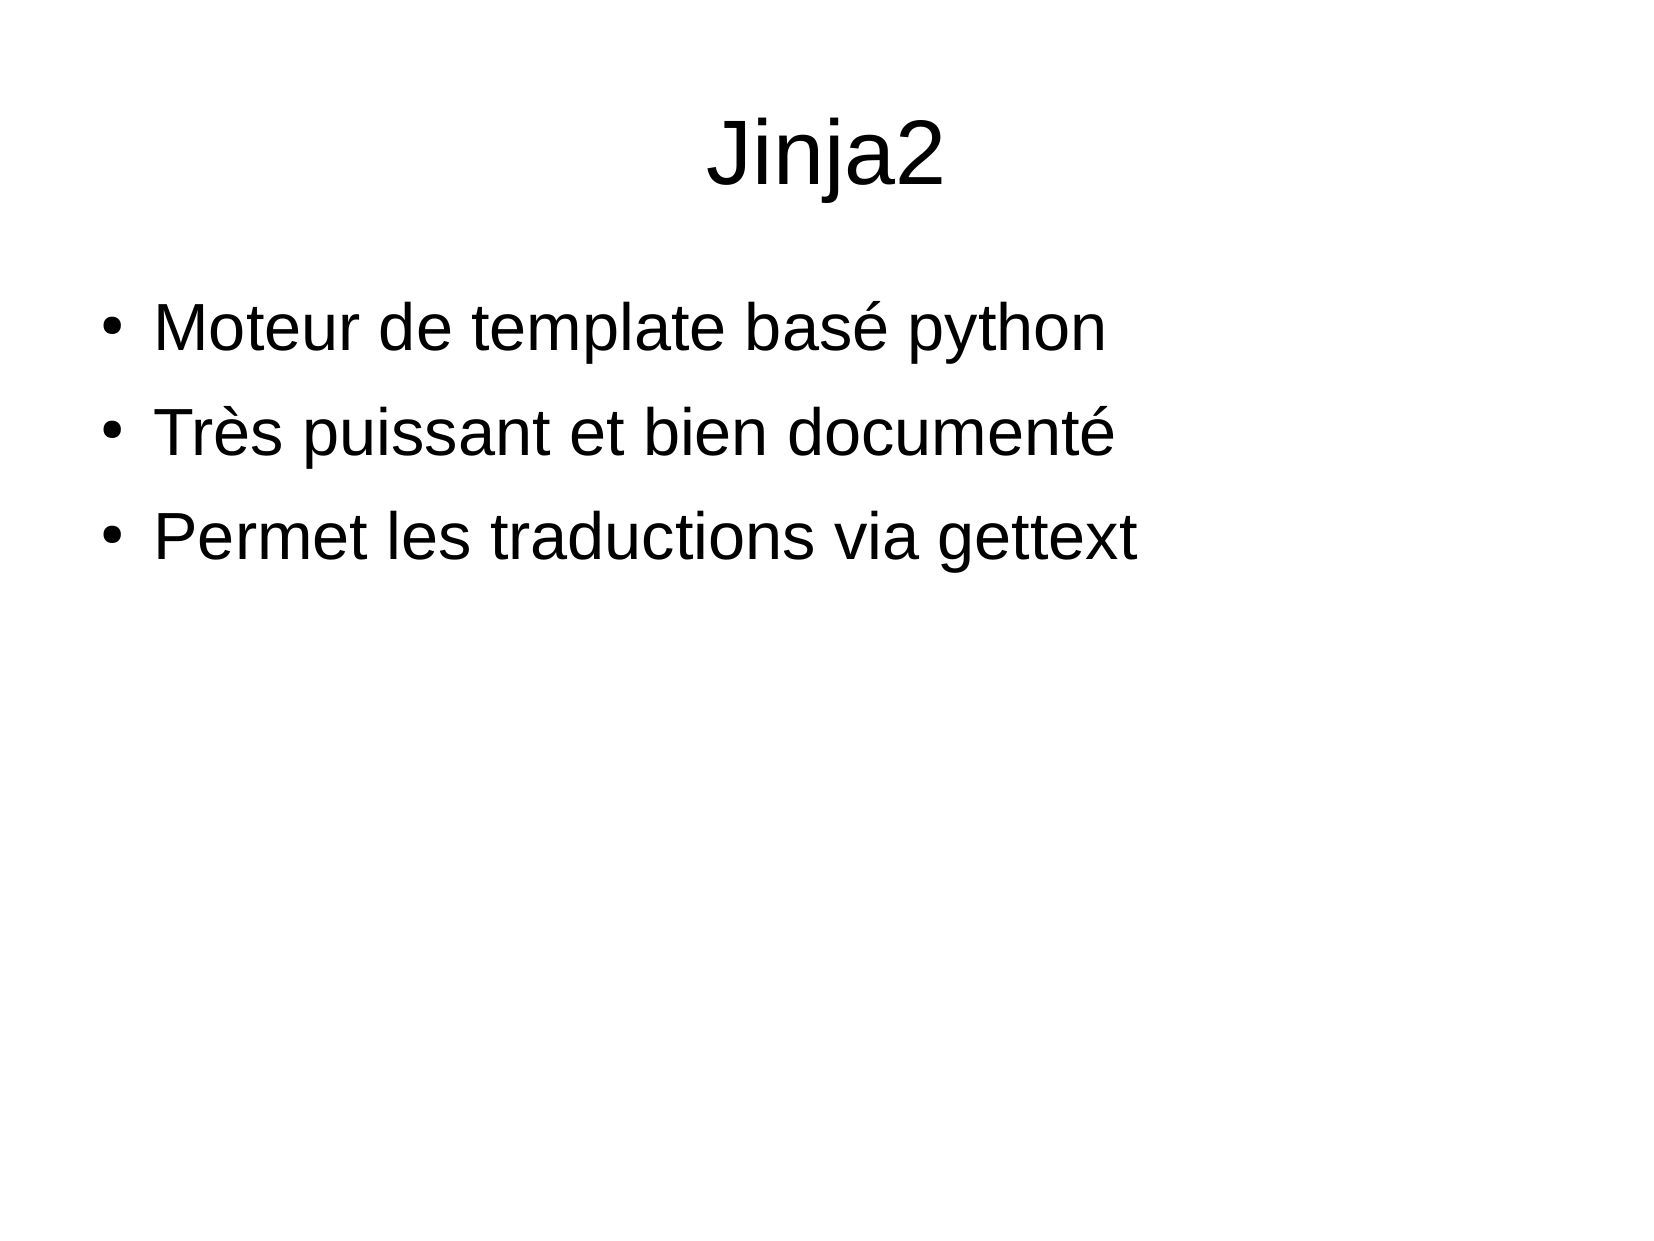

# Jinja2
Moteur de template basé python
Très puissant et bien documenté
Permet les traductions via gettext